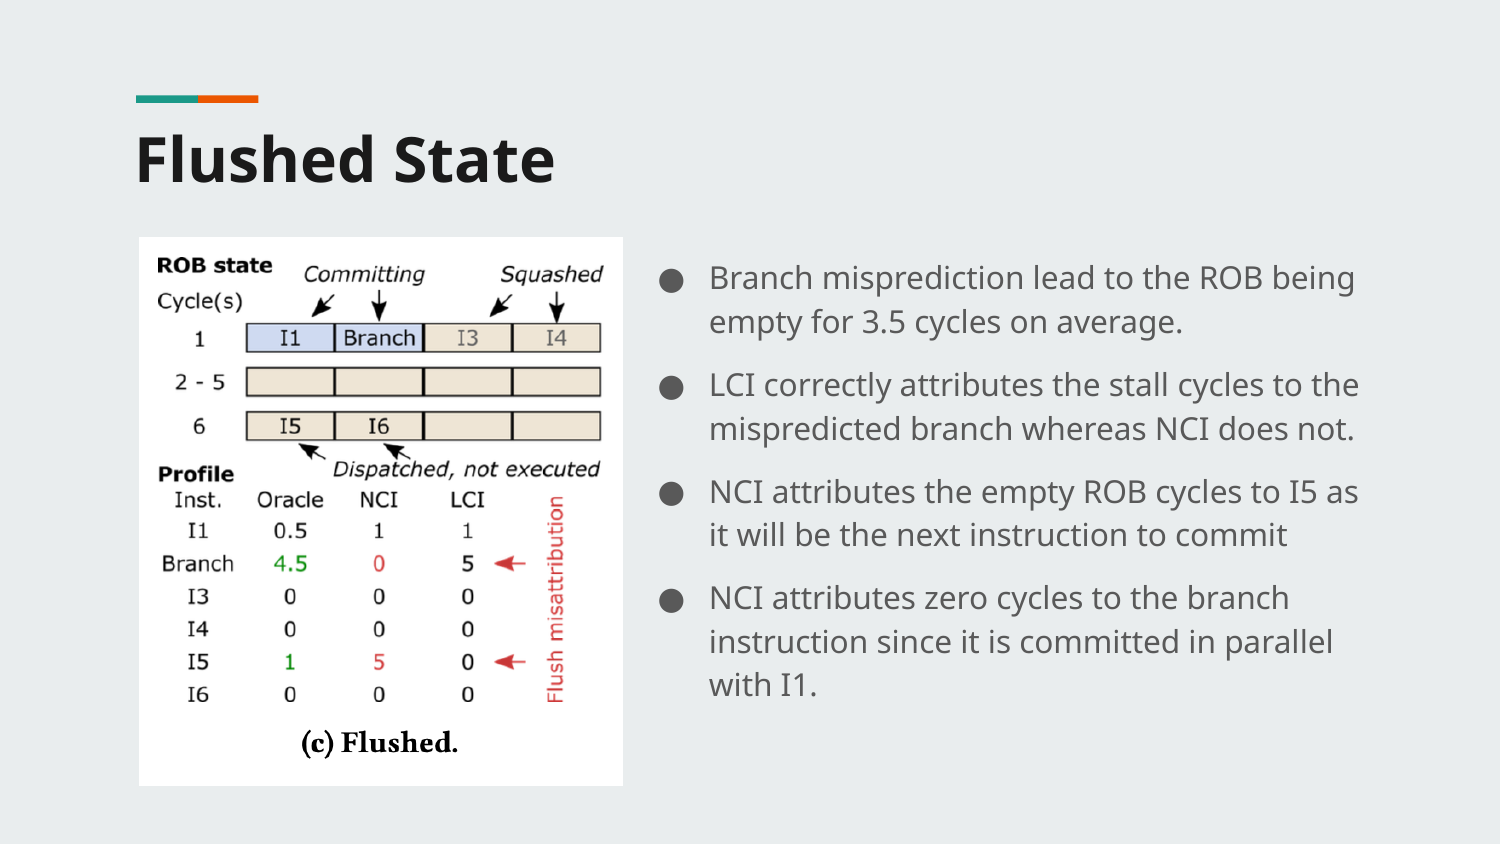

Flushed State
Branch misprediction lead to the ROB being empty for 3.5 cycles on average.
LCI correctly attributes the stall cycles to the mispredicted branch whereas NCI does not.
NCI attributes the empty ROB cycles to I5 as it will be the next instruction to commit
NCI attributes zero cycles to the branch instruction since it is committed in parallel with I1.